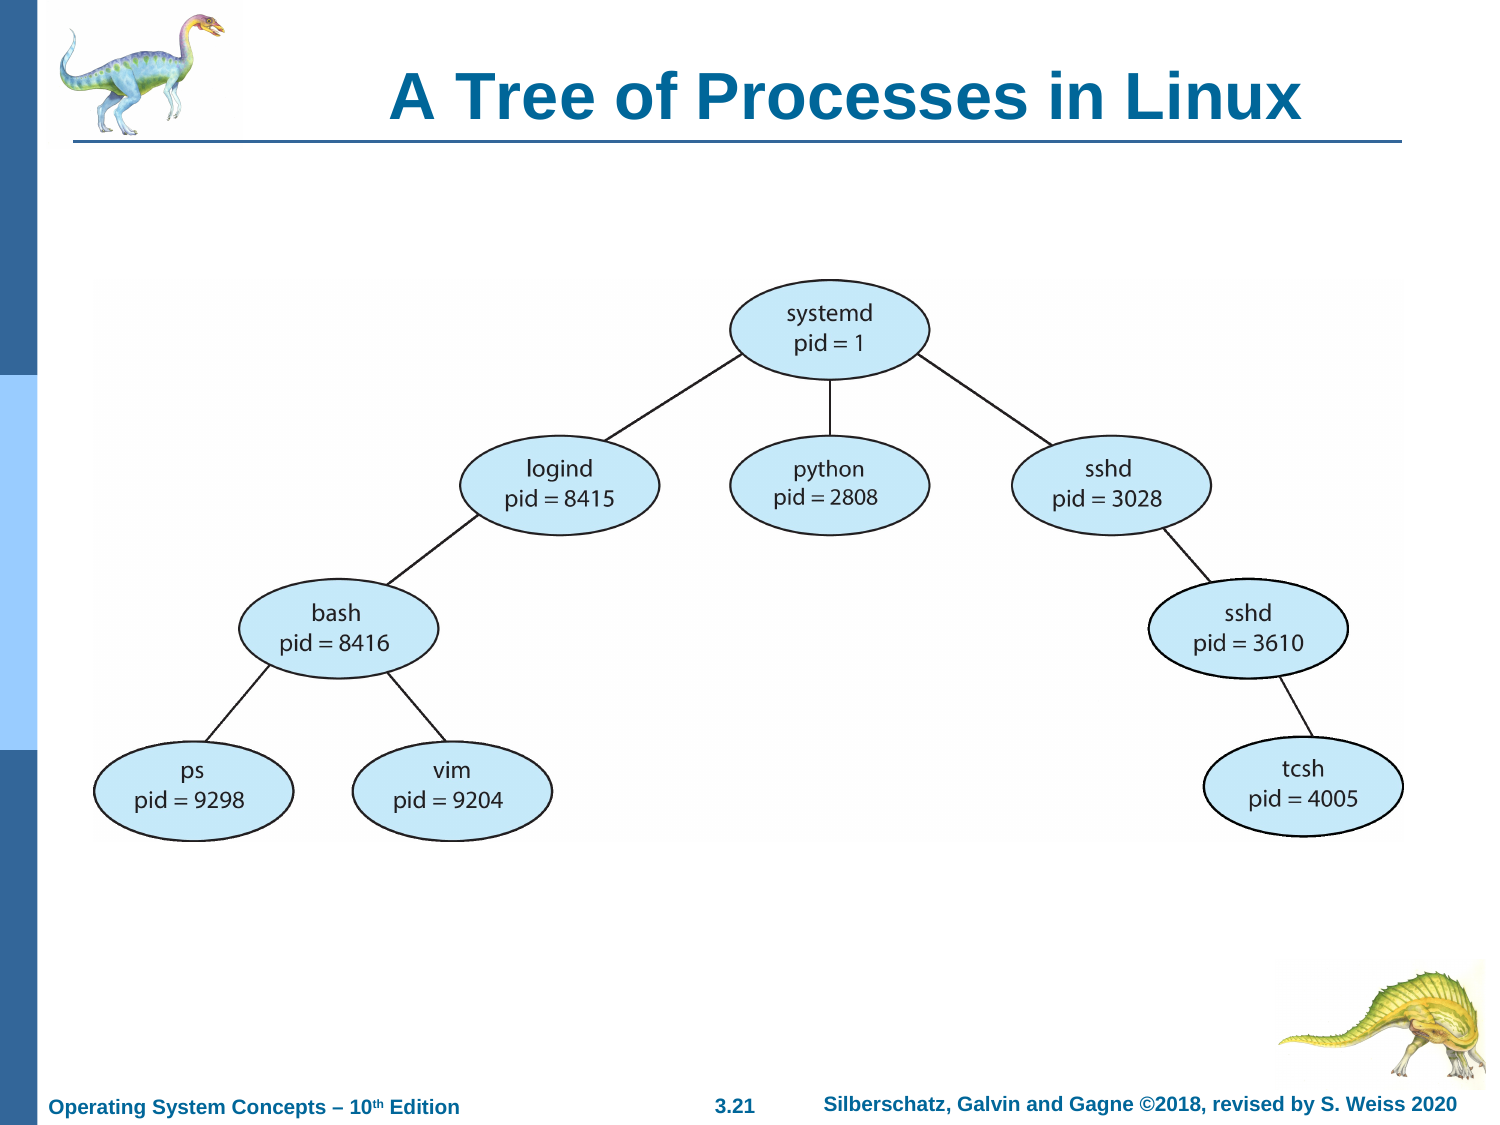

# A Tree of Processes in Linux